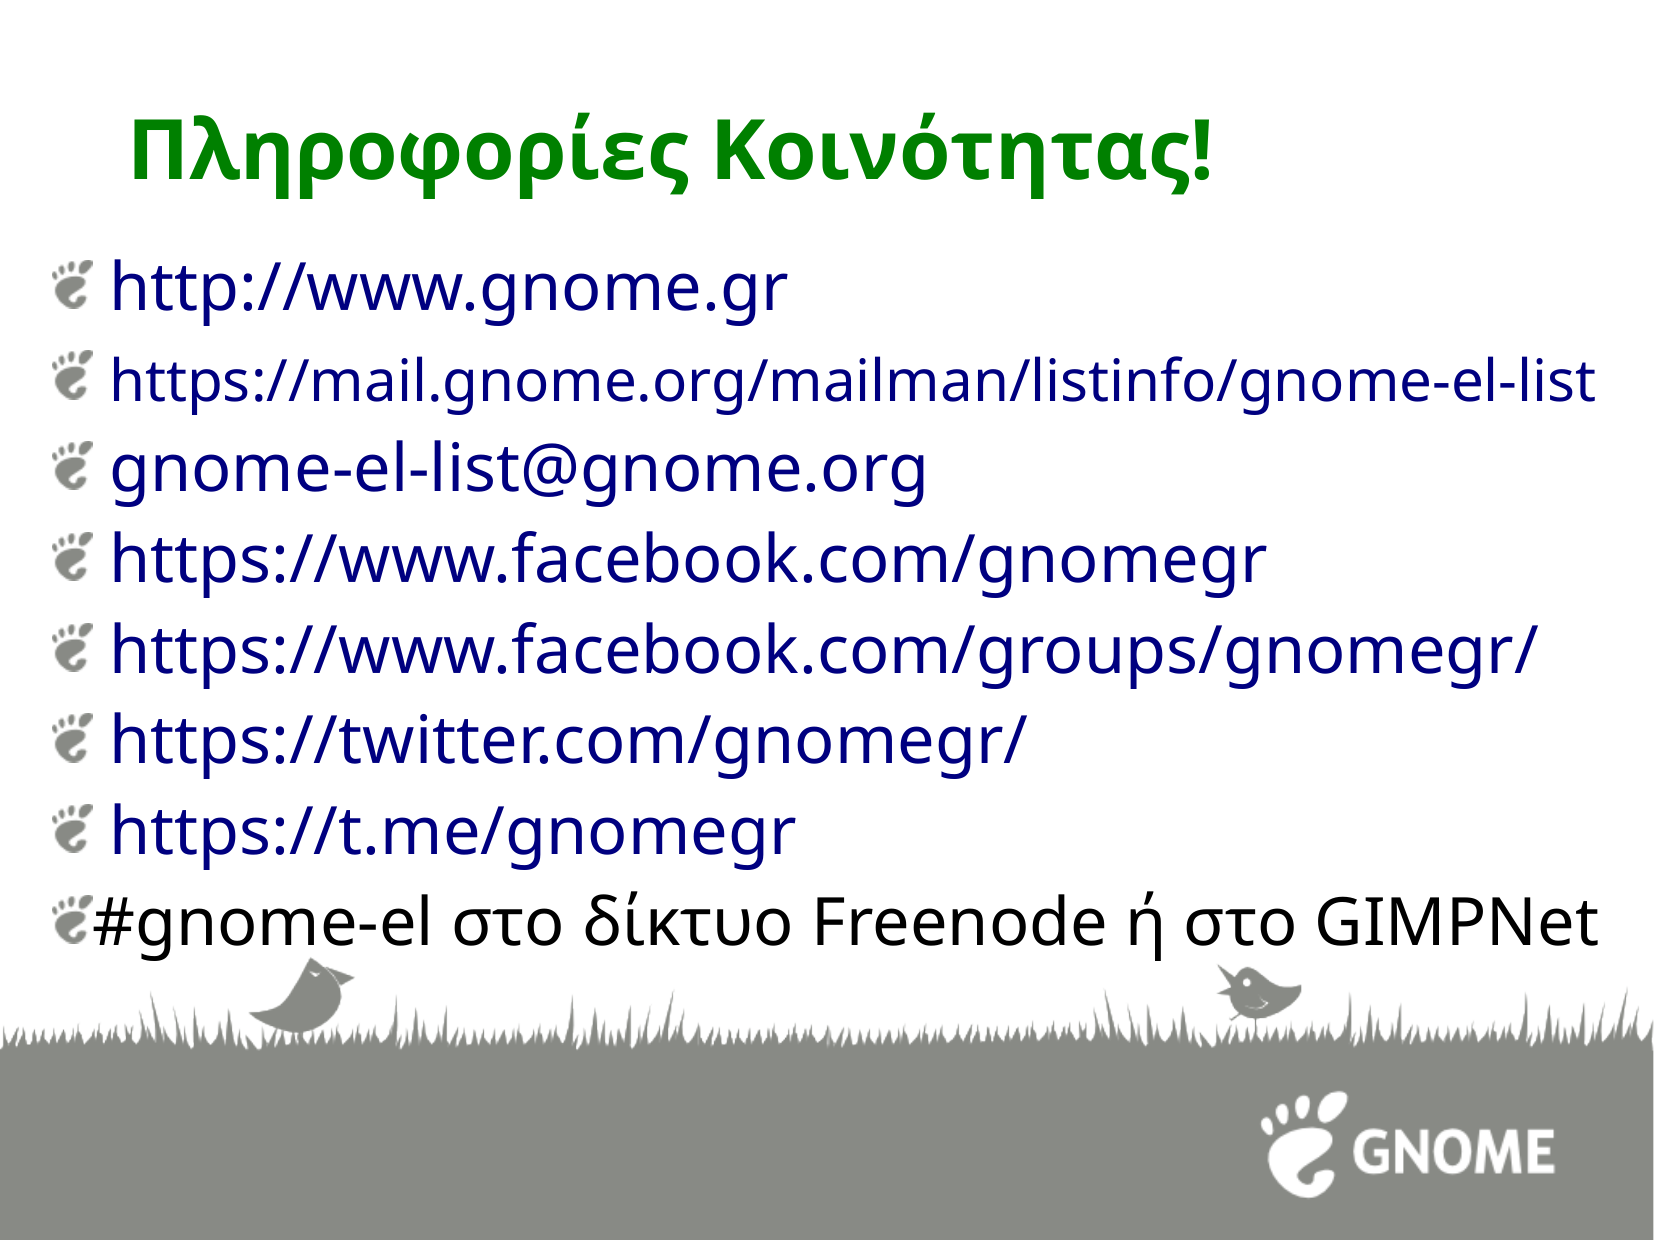

Πληροφορίες Κοινότητας!
 http://www.gnome.gr
 https://mail.gnome.org/mailman/listinfo/gnome-el-list
 gnome-el-list@gnome.org
 https://www.facebook.com/gnomegr
 https://www.facebook.com/groups/gnomegr/
 https://twitter.com/gnomegr/
 https://t.me/gnomegr
#gnome-el στο δίκτυο Freenode ή στο GIMPNet